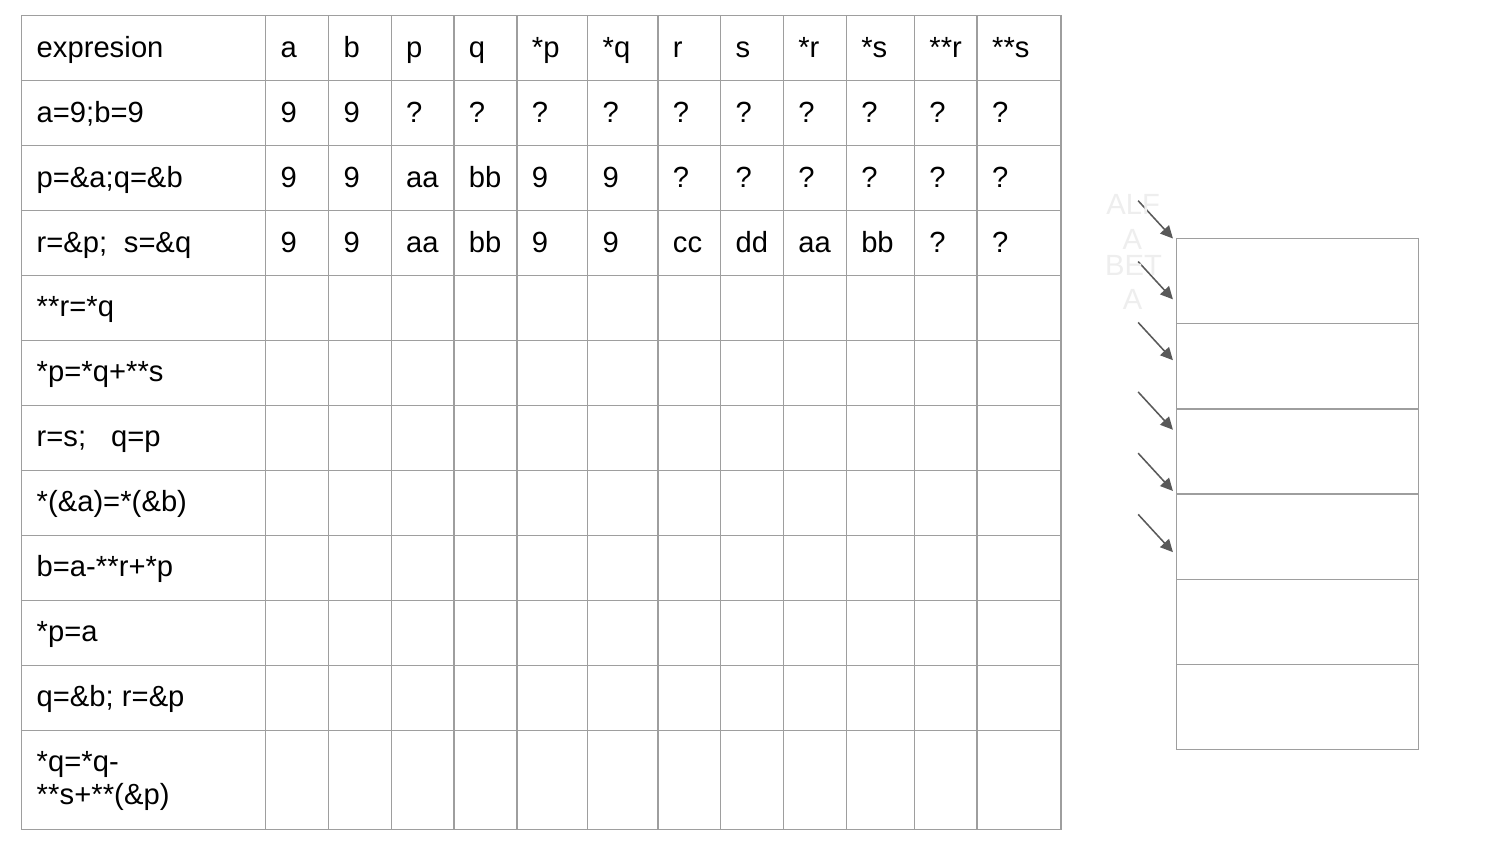

| expresion | a | b | p | q | \*p | \*q | r | s | \*r | \*s | \*\*r | \*\*s |
| --- | --- | --- | --- | --- | --- | --- | --- | --- | --- | --- | --- | --- |
| a=9;b=9 | 9 | 9 | ? | ? | ? | ? | ? | ? | ? | ? | ? | ? |
| p=&a;q=&b | 9 | 9 | aa | bb | 9 | 9 | ? | ? | ? | ? | ? | ? |
| r=&p; s=&q | 9 | 9 | aa | bb | 9 | 9 | cc | dd | aa | bb | ? | ? |
| \*\*r=\*q | | | | | | | | | | | | |
| \*p=\*q+\*\*s | | | | | | | | | | | | |
| r=s; q=p | | | | | | | | | | | | |
| \*(&a)=\*(&b) | | | | | | | | | | | | |
| b=a-\*\*r+\*p | | | | | | | | | | | | |
| \*p=a | | | | | | | | | | | | |
| q=&b; r=&p | | | | | | | | | | | | |
| \*q=\*q-\*\*s+\*\*(&p) | | | | | | | | | | | | |
ALFA
BETA
| |
| --- |
| |
| |
| |
| |
| |